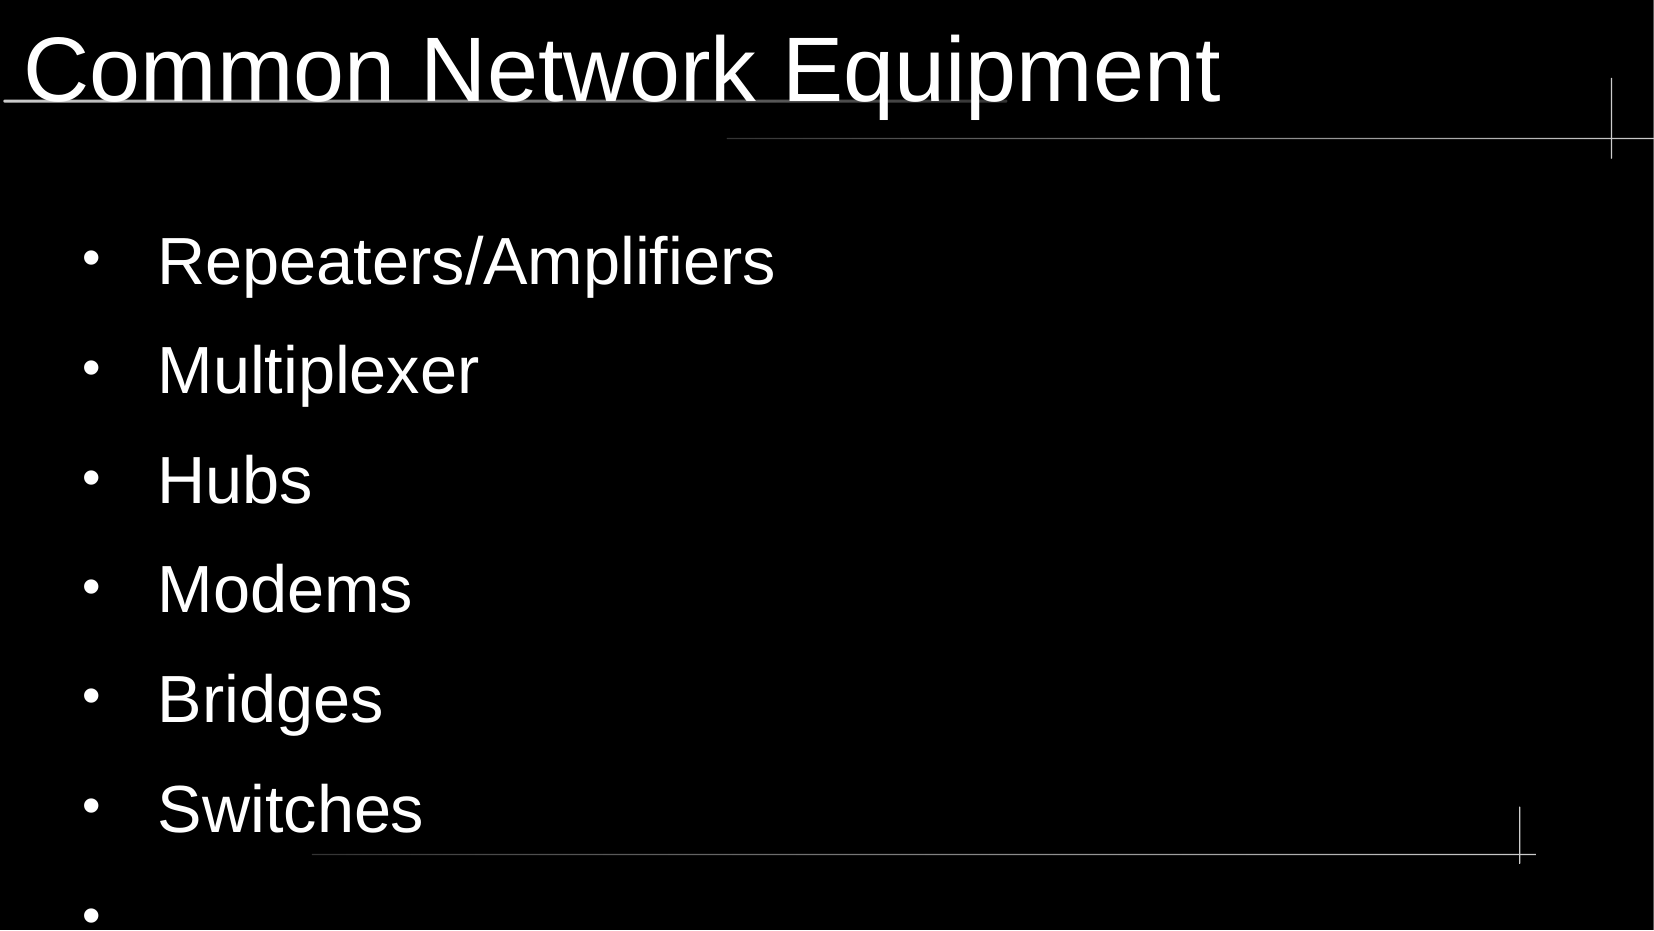

# Common Network Equipment
Repeaters/Amplifiers
Multiplexer
Hubs
Modems
Bridges
Switches